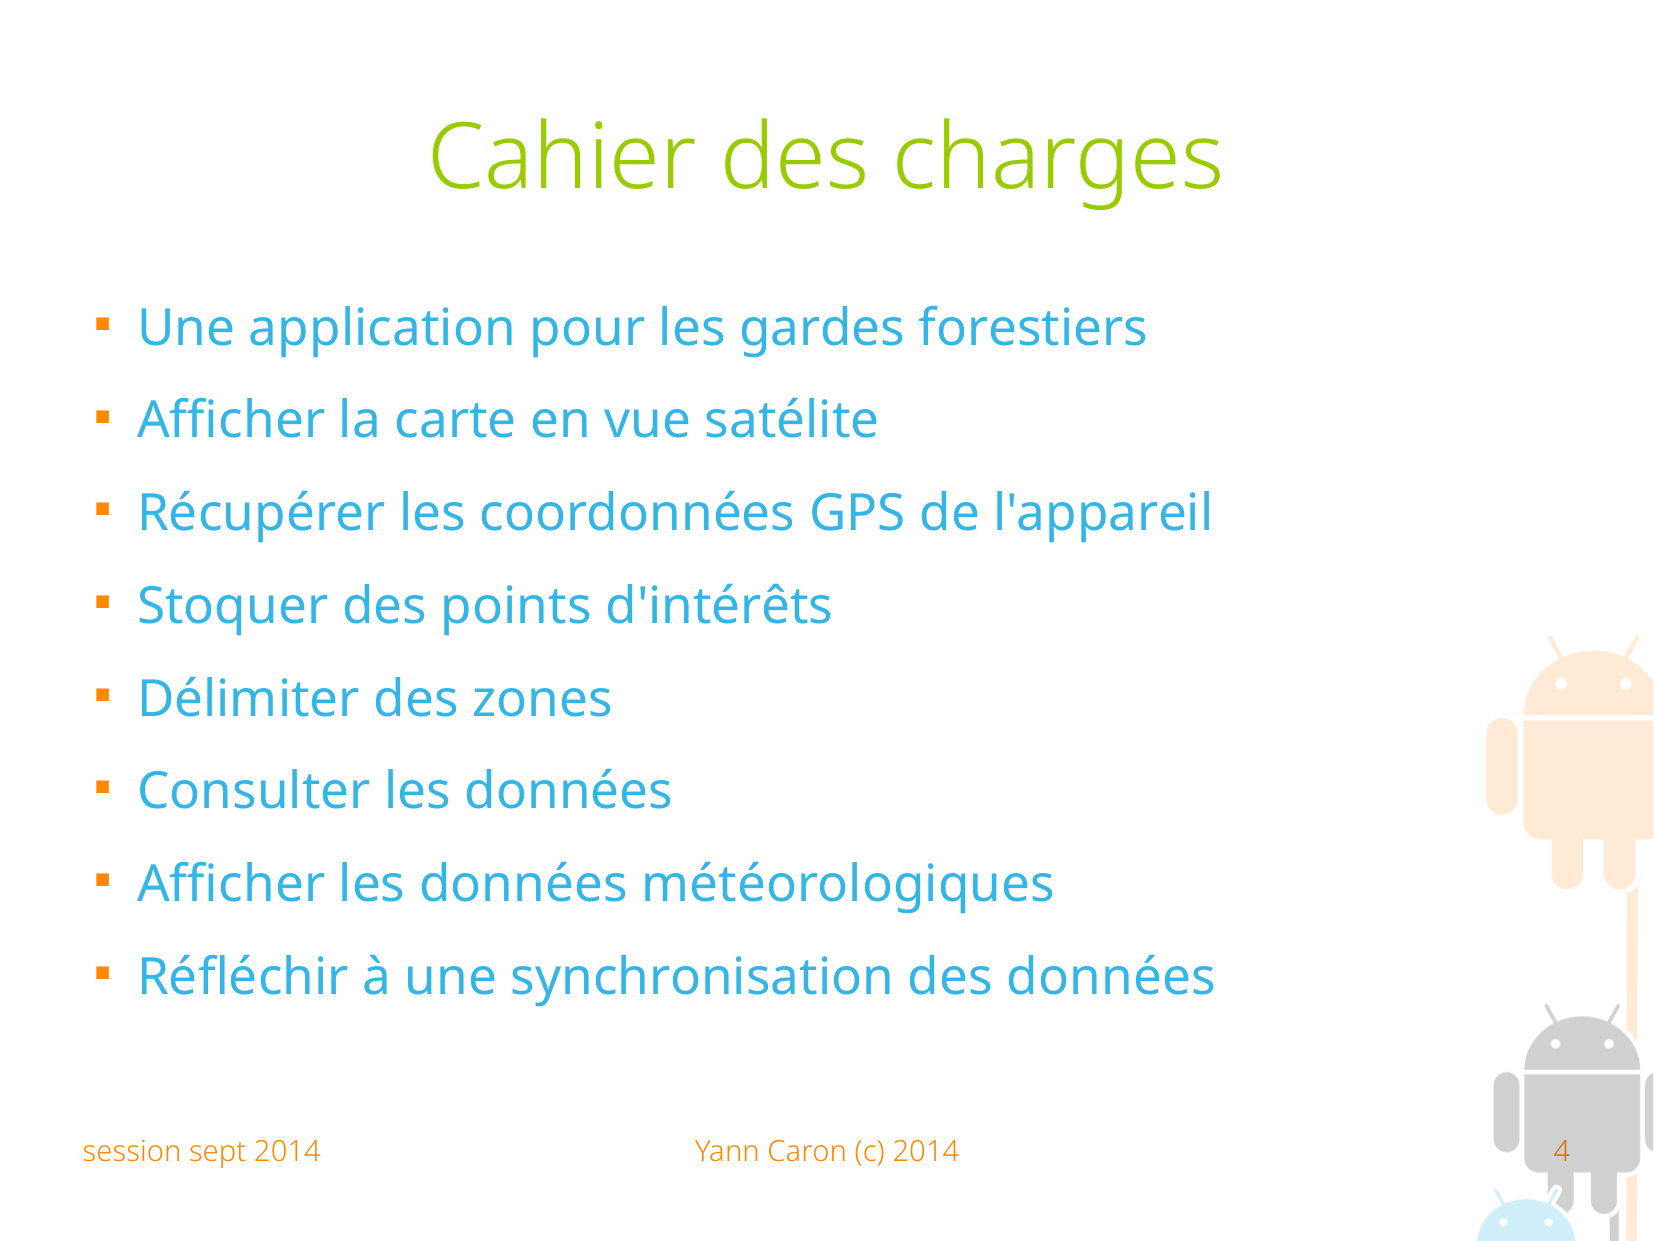

# Cahier des charges
Une application pour les gardes forestiers
Afficher la carte en vue satélite
Récupérer les coordonnées GPS de l'appareil
Stoquer des points d'intérêts
Délimiter des zones
Consulter les données
Afficher les données météorologiques
Réfléchir à une synchronisation des données
session sept 2014
Yann Caron (c) 2014
4